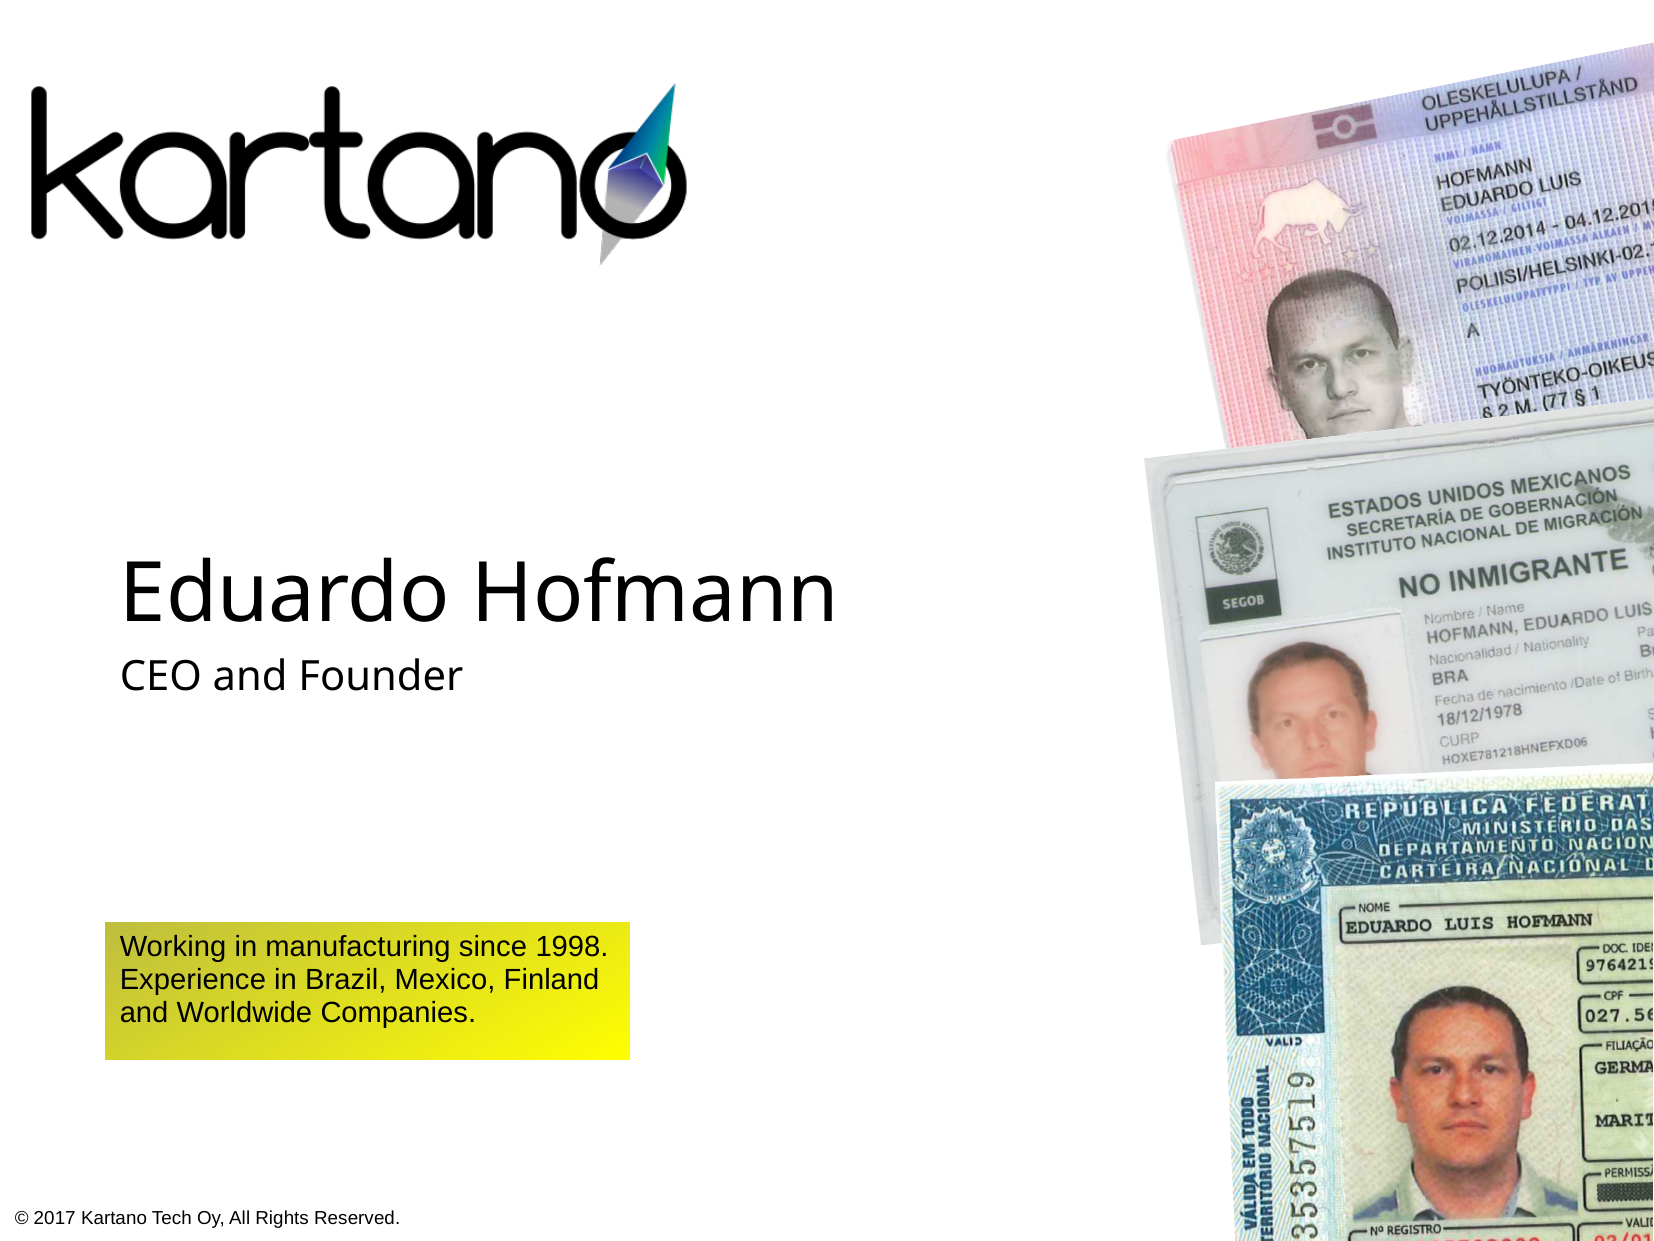

- myself
Eduardo Hofmann
CEO and Founder
Working in manufacturing since 1998.
Experience in Brazil, Mexico, Finland
and Worldwide Companies.
© 2017 Kartano Tech Oy, All Rights Reserved.